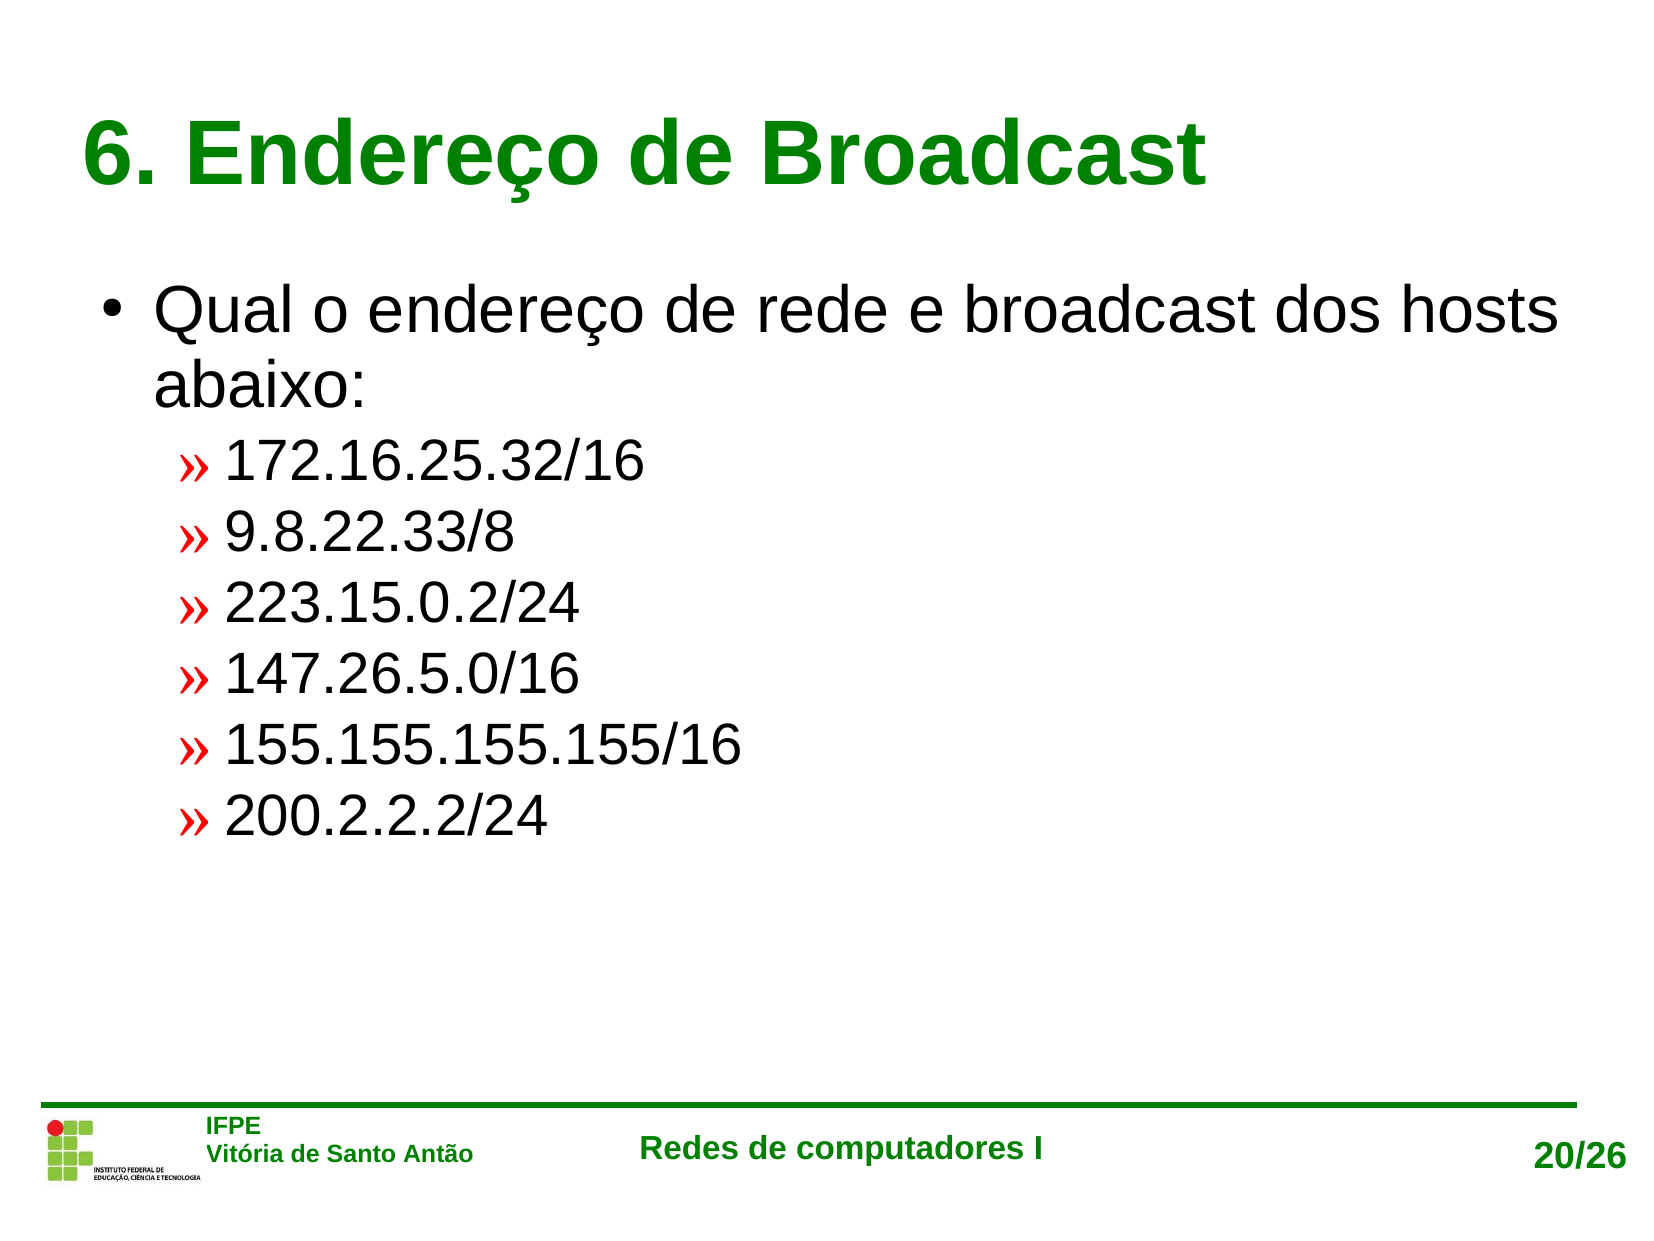

# 6. Endereço de Broadcast
Qual o endereço de rede e broadcast dos hosts abaixo:
172.16.25.32/16
9.8.22.33/8
223.15.0.2/24
147.26.5.0/16
155.155.155.155/16
200.2.2.2/24